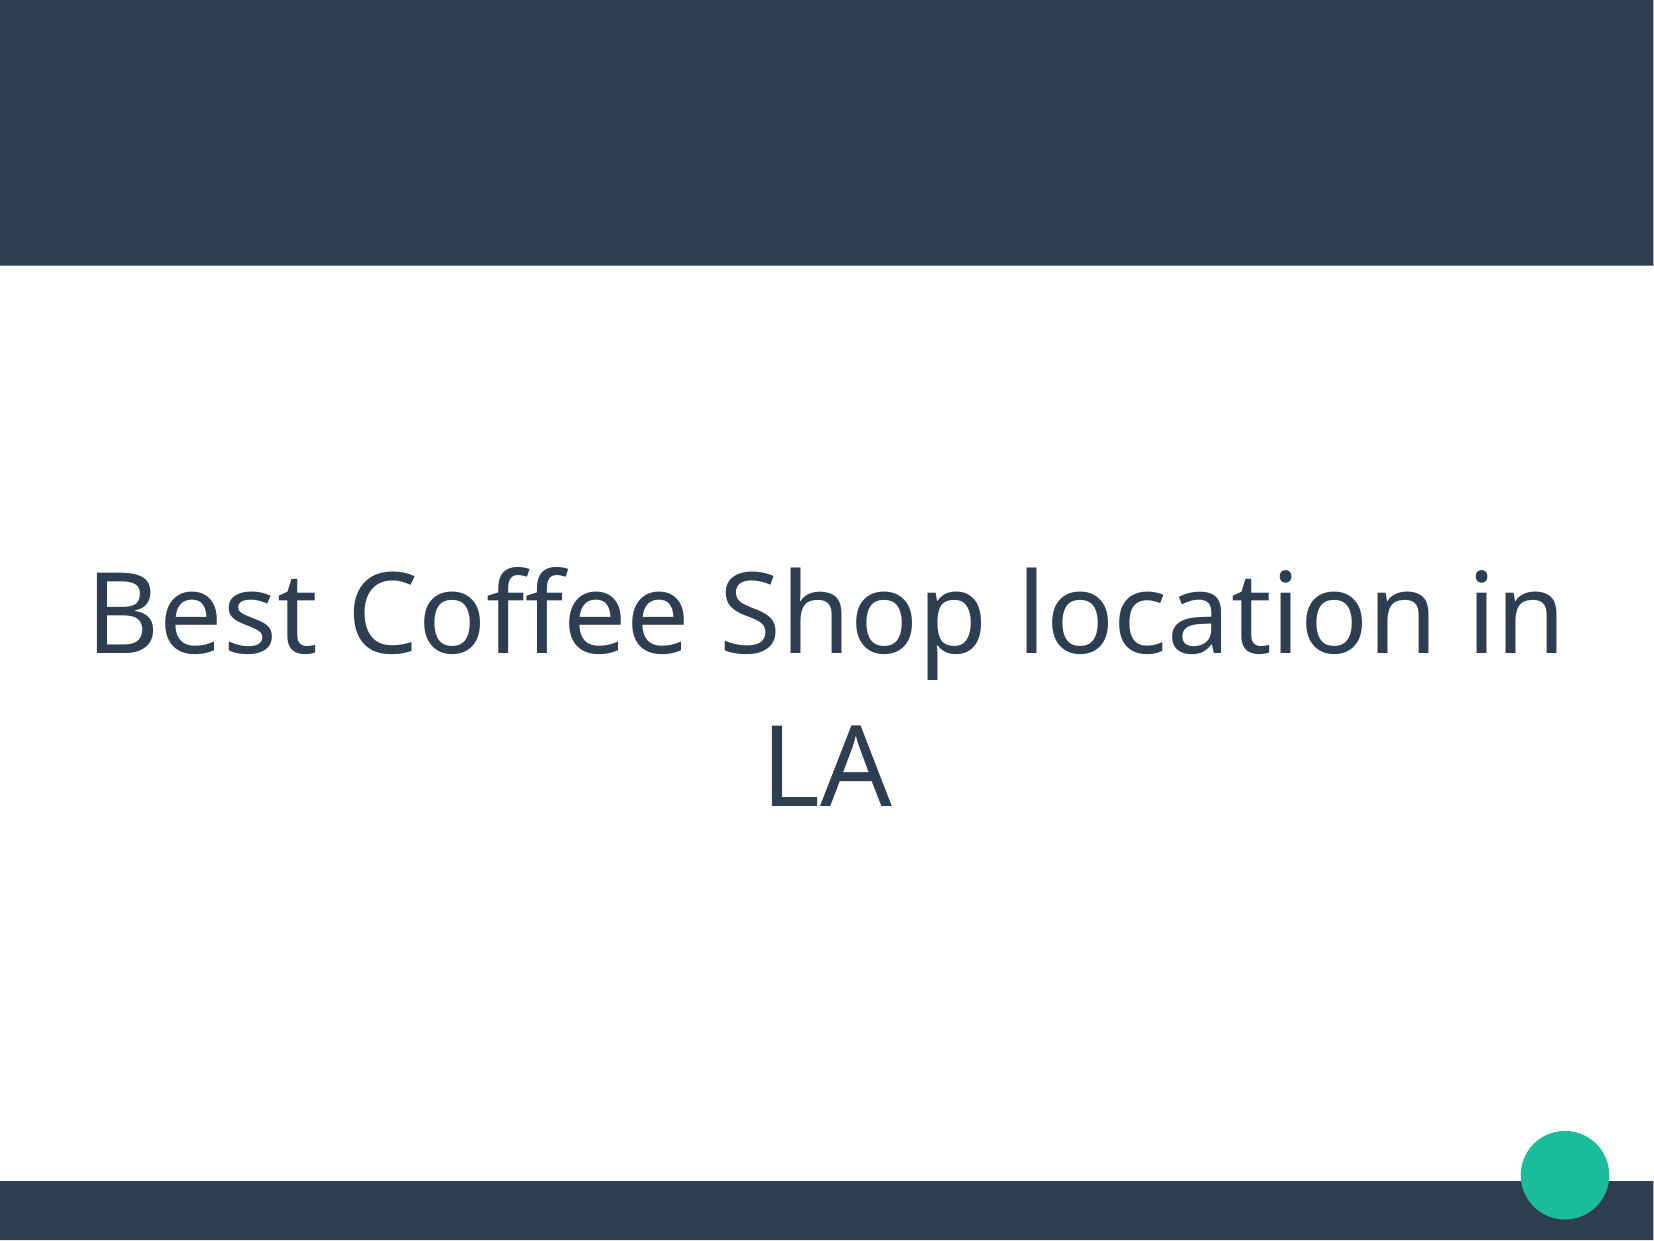

Best Coffee Shop location in LA
# Best Coffee Shop location in LA